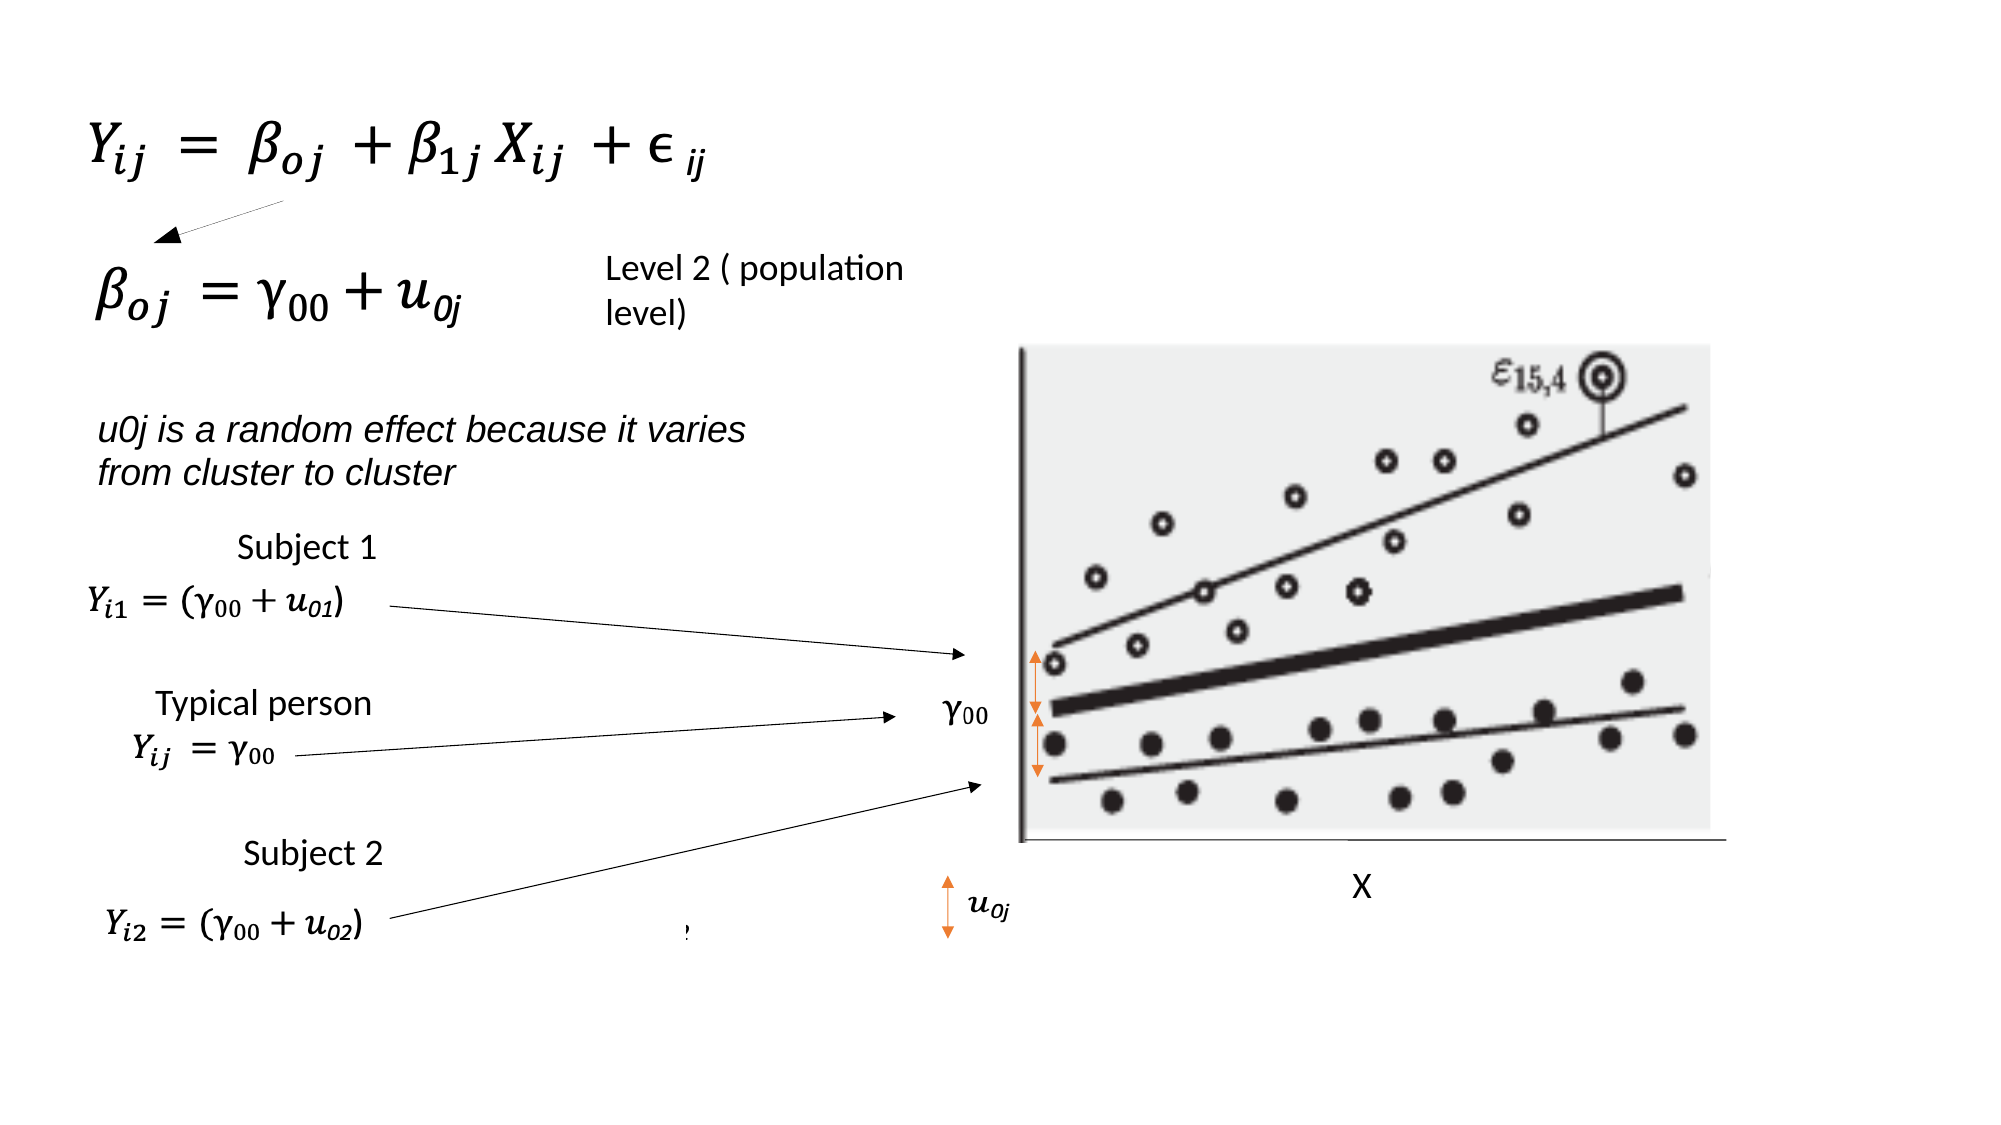

Level 2 ( population level)
u0j is a random effect because it varies from cluster to cluster
Subject 1
Typical person
Subject 2
X